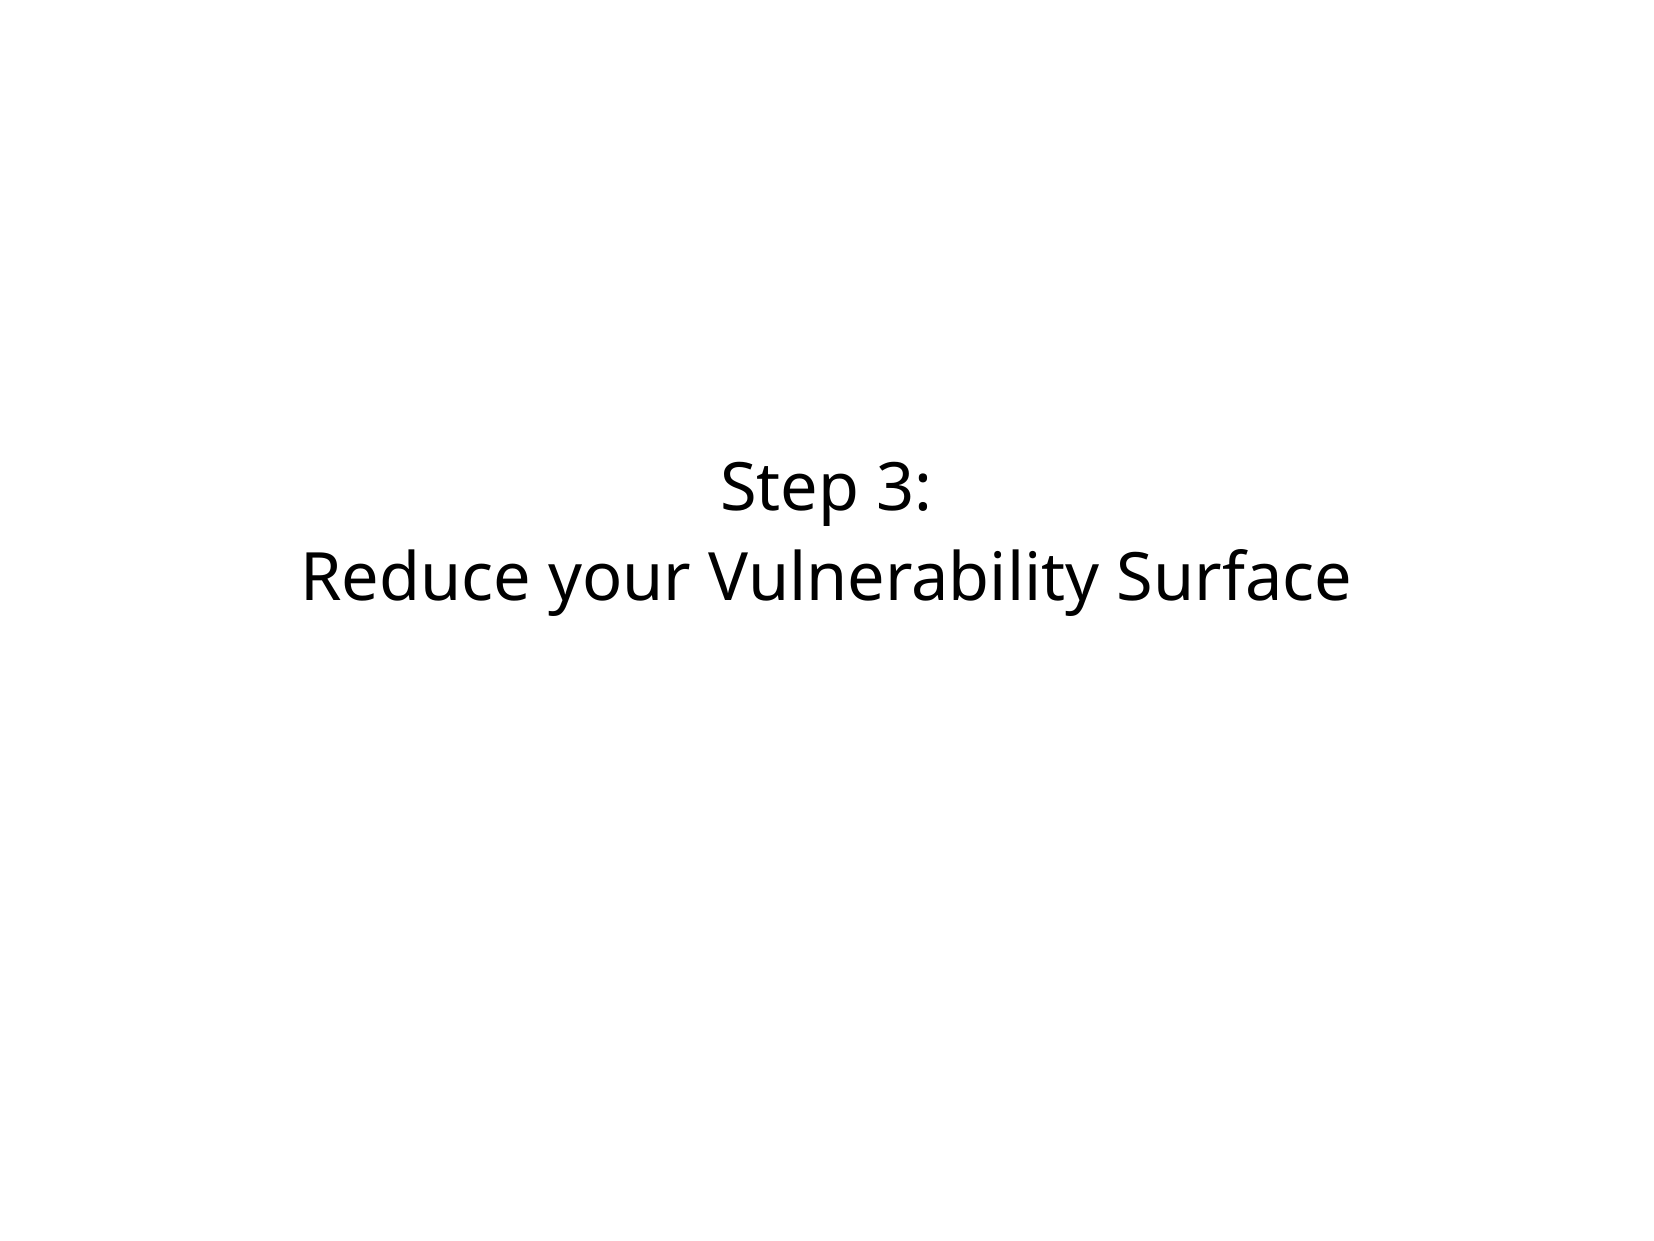

# Step 3:
Reduce your Vulnerability Surface